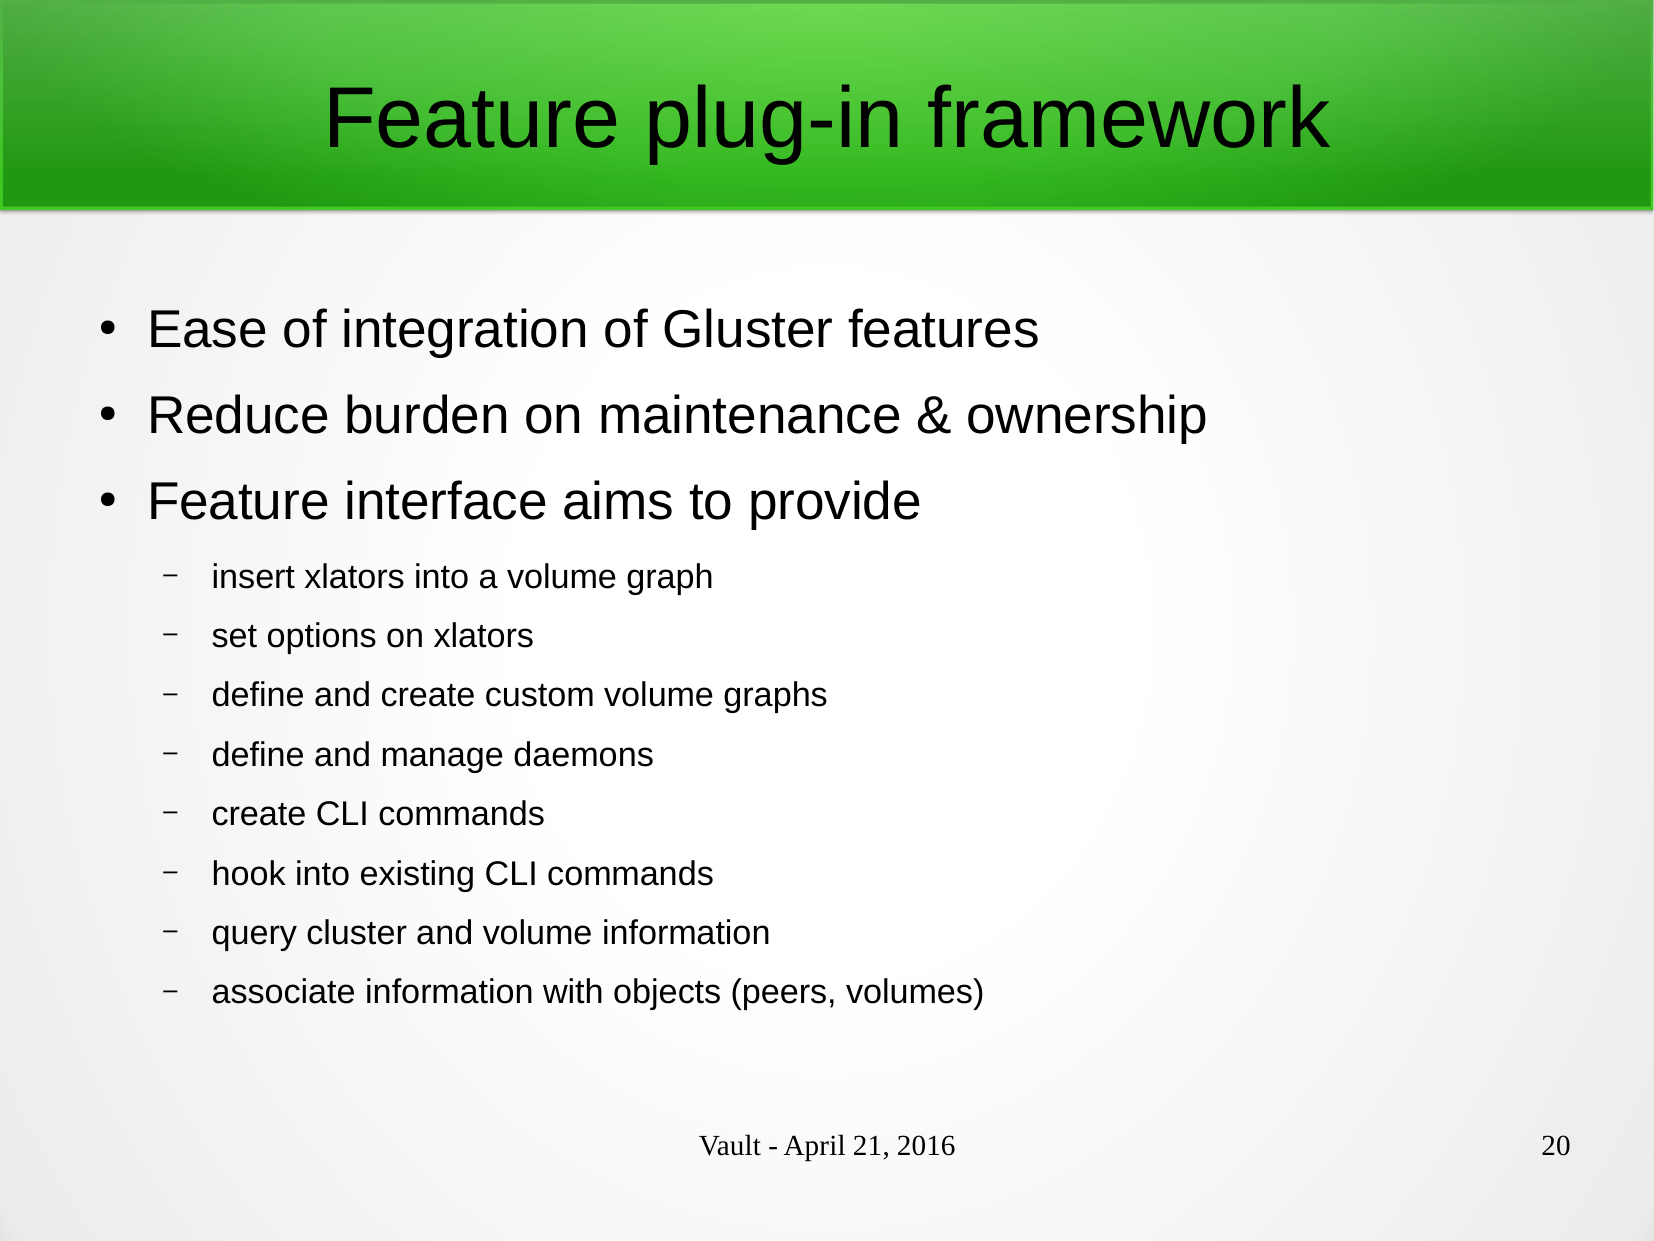

# Feature plug-in framework
Ease of integration of Gluster features
Reduce burden on maintenance & ownership
Feature interface aims to provide
insert xlators into a volume graph
set options on xlators
define and create custom volume graphs
define and manage daemons
create CLI commands
hook into existing CLI commands
query cluster and volume information
associate information with objects (peers, volumes)
Vault - April 21, 2016
20